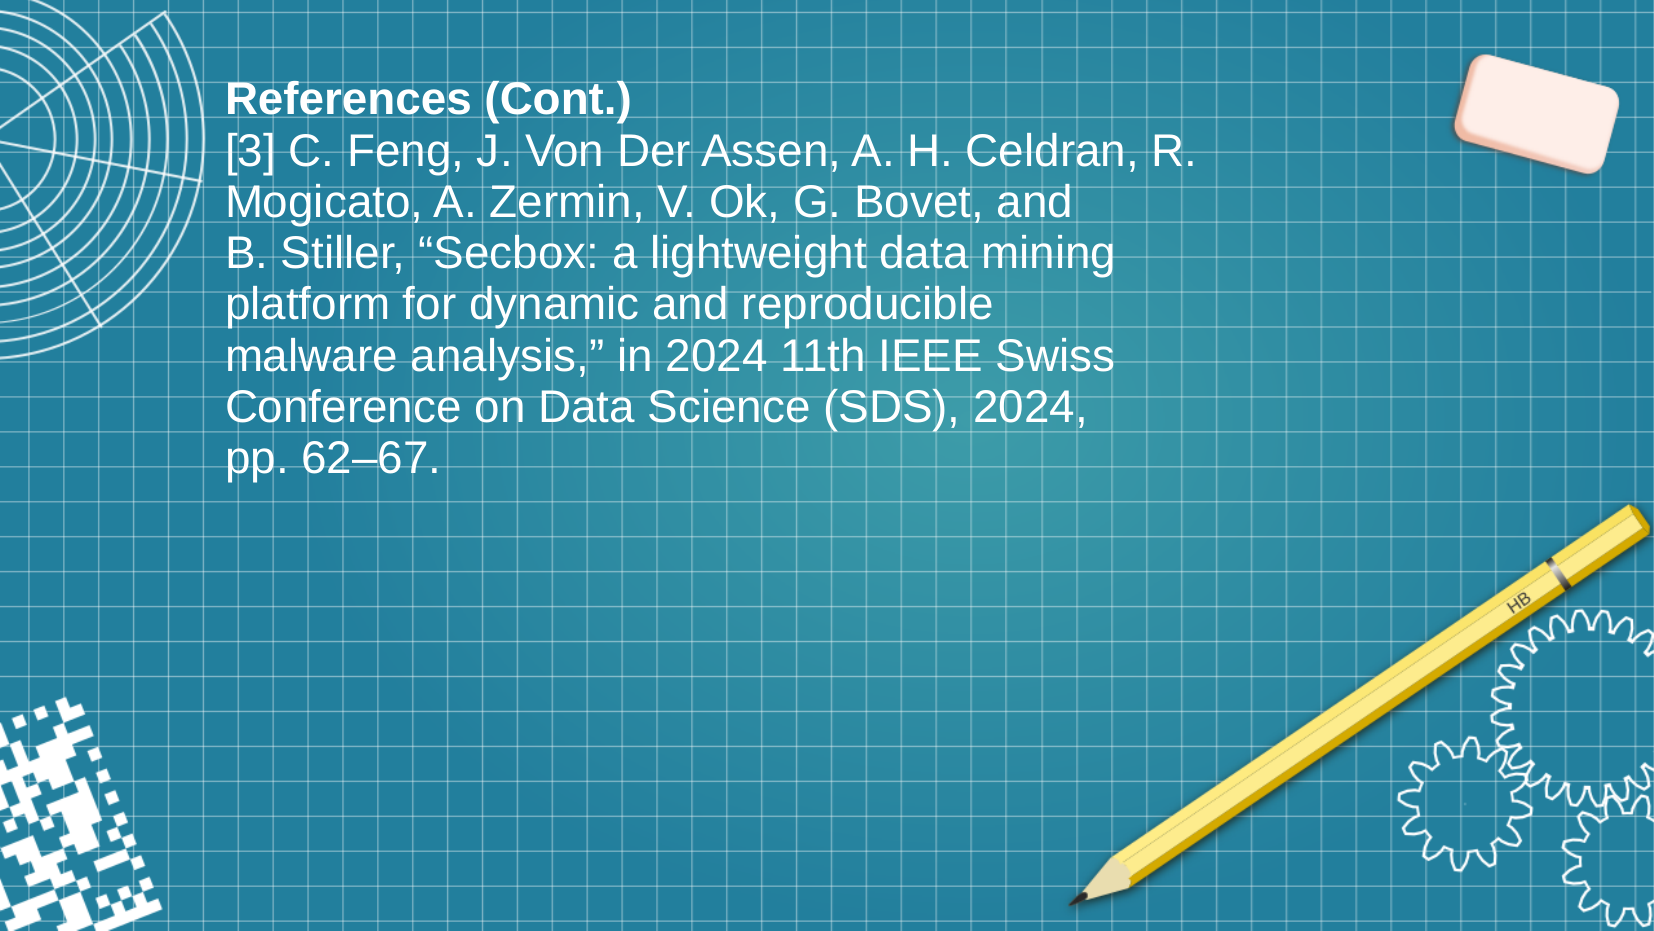

# References (Cont.) [3] C. Feng, J. Von Der Assen, A. H. Celdran, R. Mogicato, A. Zermin, V. Ok, G. Bovet, and B. Stiller, “Secbox: a lightweight data mining platform for dynamic and reproducible malware analysis,” in 2024 11th IEEE Swiss Conference on Data Science (SDS), 2024, pp. 62–67.